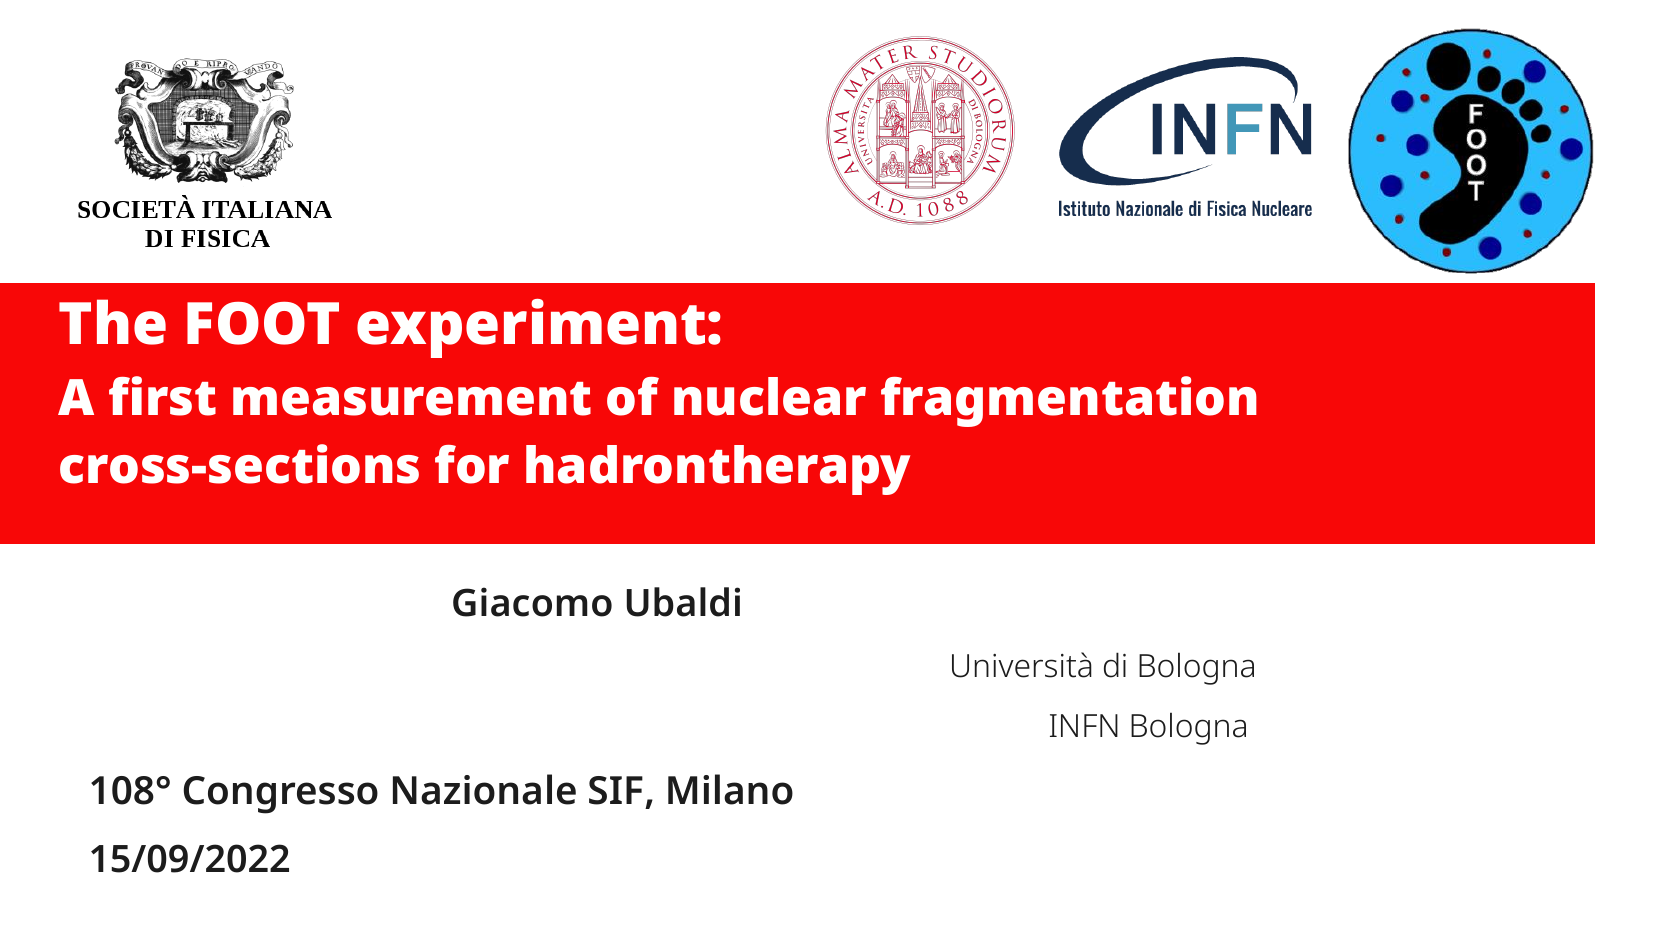

# The FOOT experiment: A first measurement of nuclear fragmentation cross-sections for hadrontherapy
			 			 									 Giacomo Ubaldi
 Università di Bologna
 INFN Bologna
108° Congresso Nazionale SIF, Milano
15/09/2022